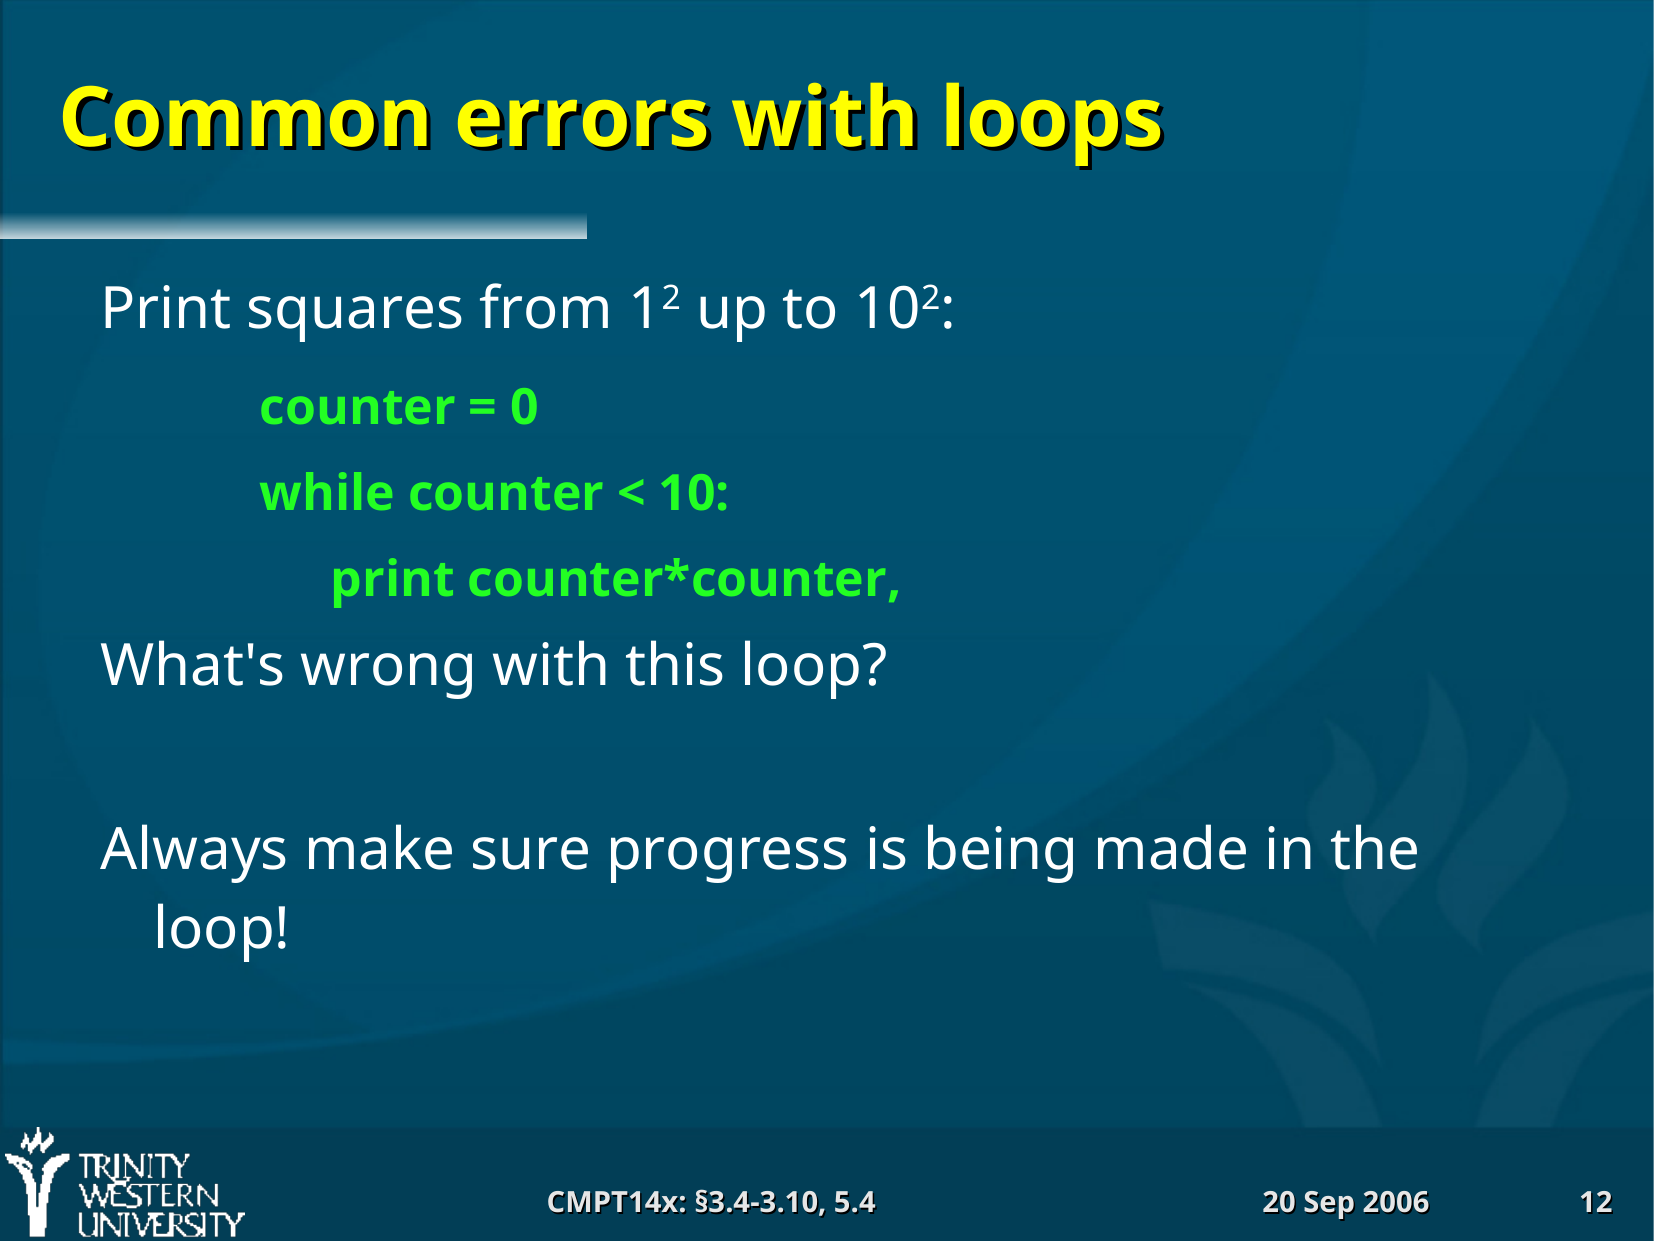

# Common errors with loops
Print squares from 12 up to 102:
counter = 0
while counter < 10:
print counter*counter,
What's wrong with this loop?
Always make sure progress is being made in the loop!
CMPT14x: §3.4-3.10, 5.4
20 Sep 2006
12